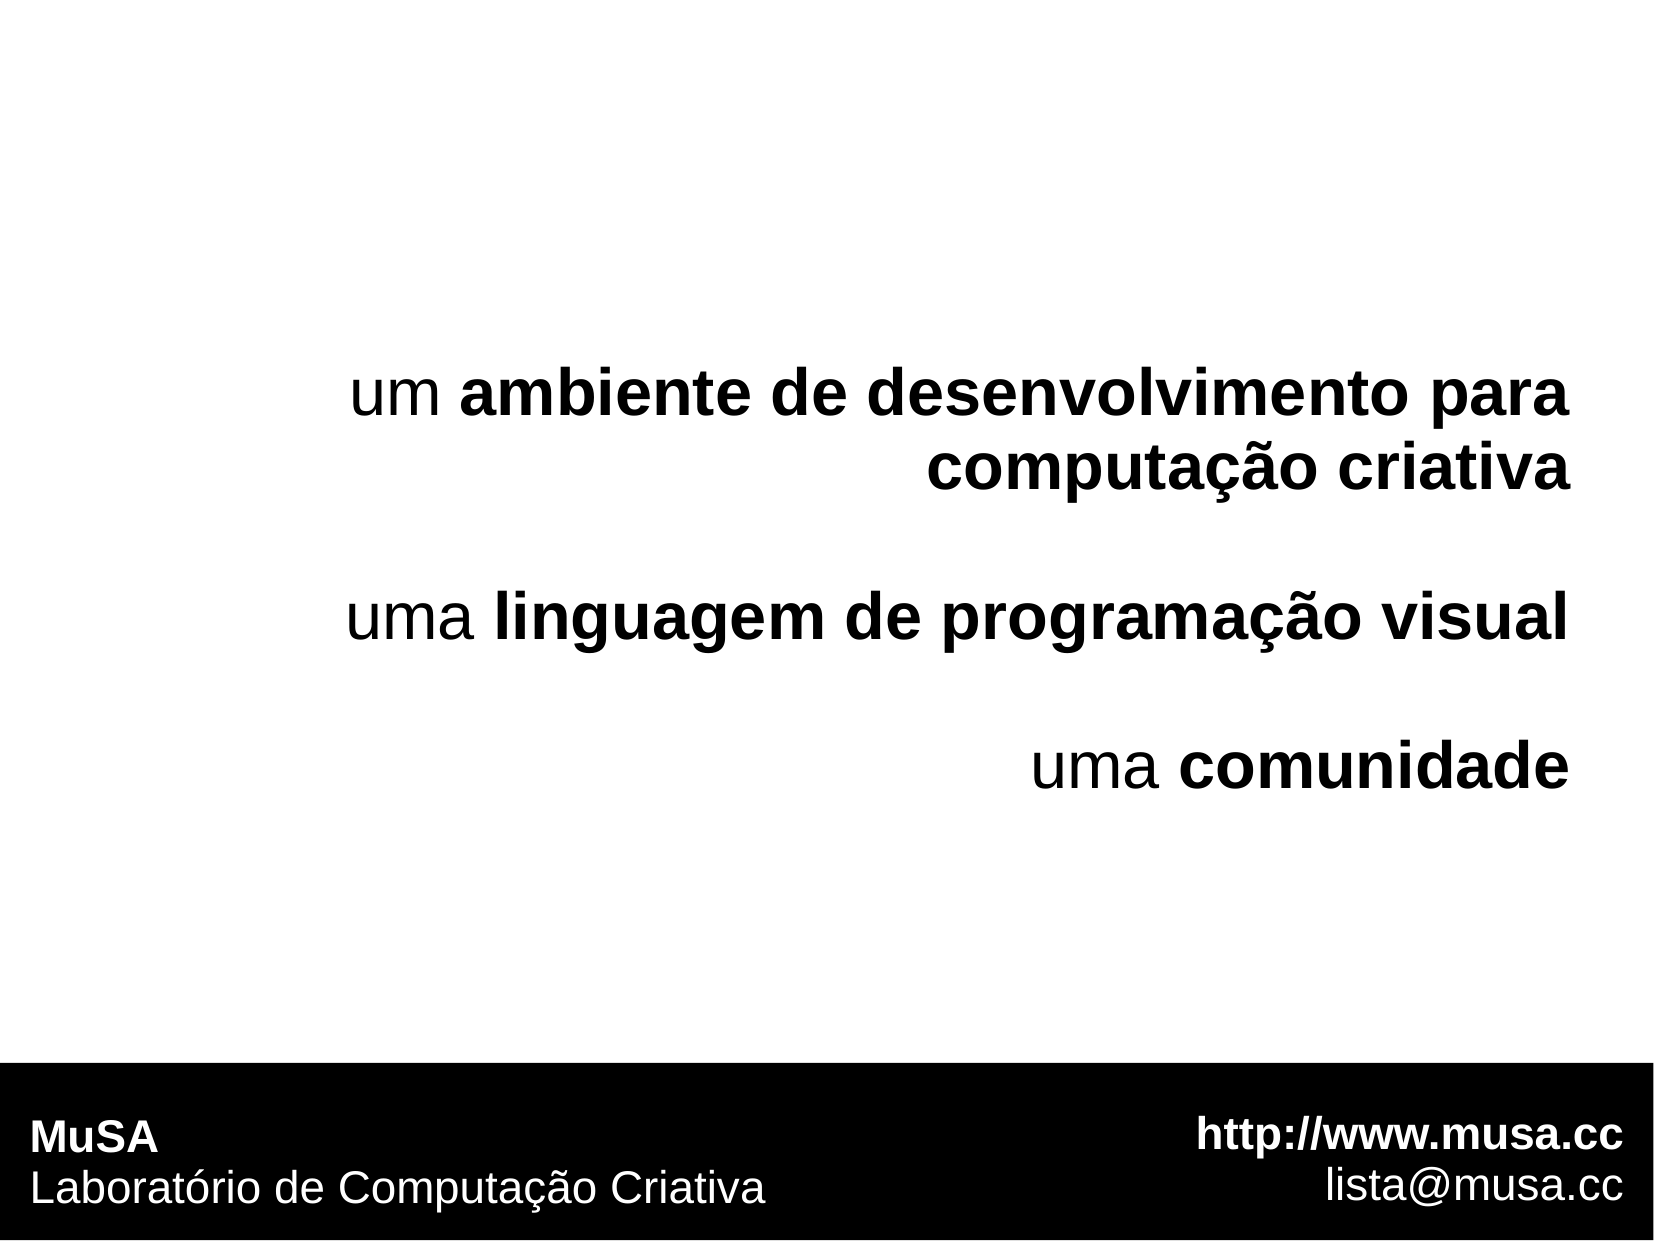

um ambiente de desenvolvimento para computação criativa
uma linguagem de programação visual
uma comunidade
# http://www.musa.cc lista@musa.cc
MuSA
Laboratório de Computação Criativa